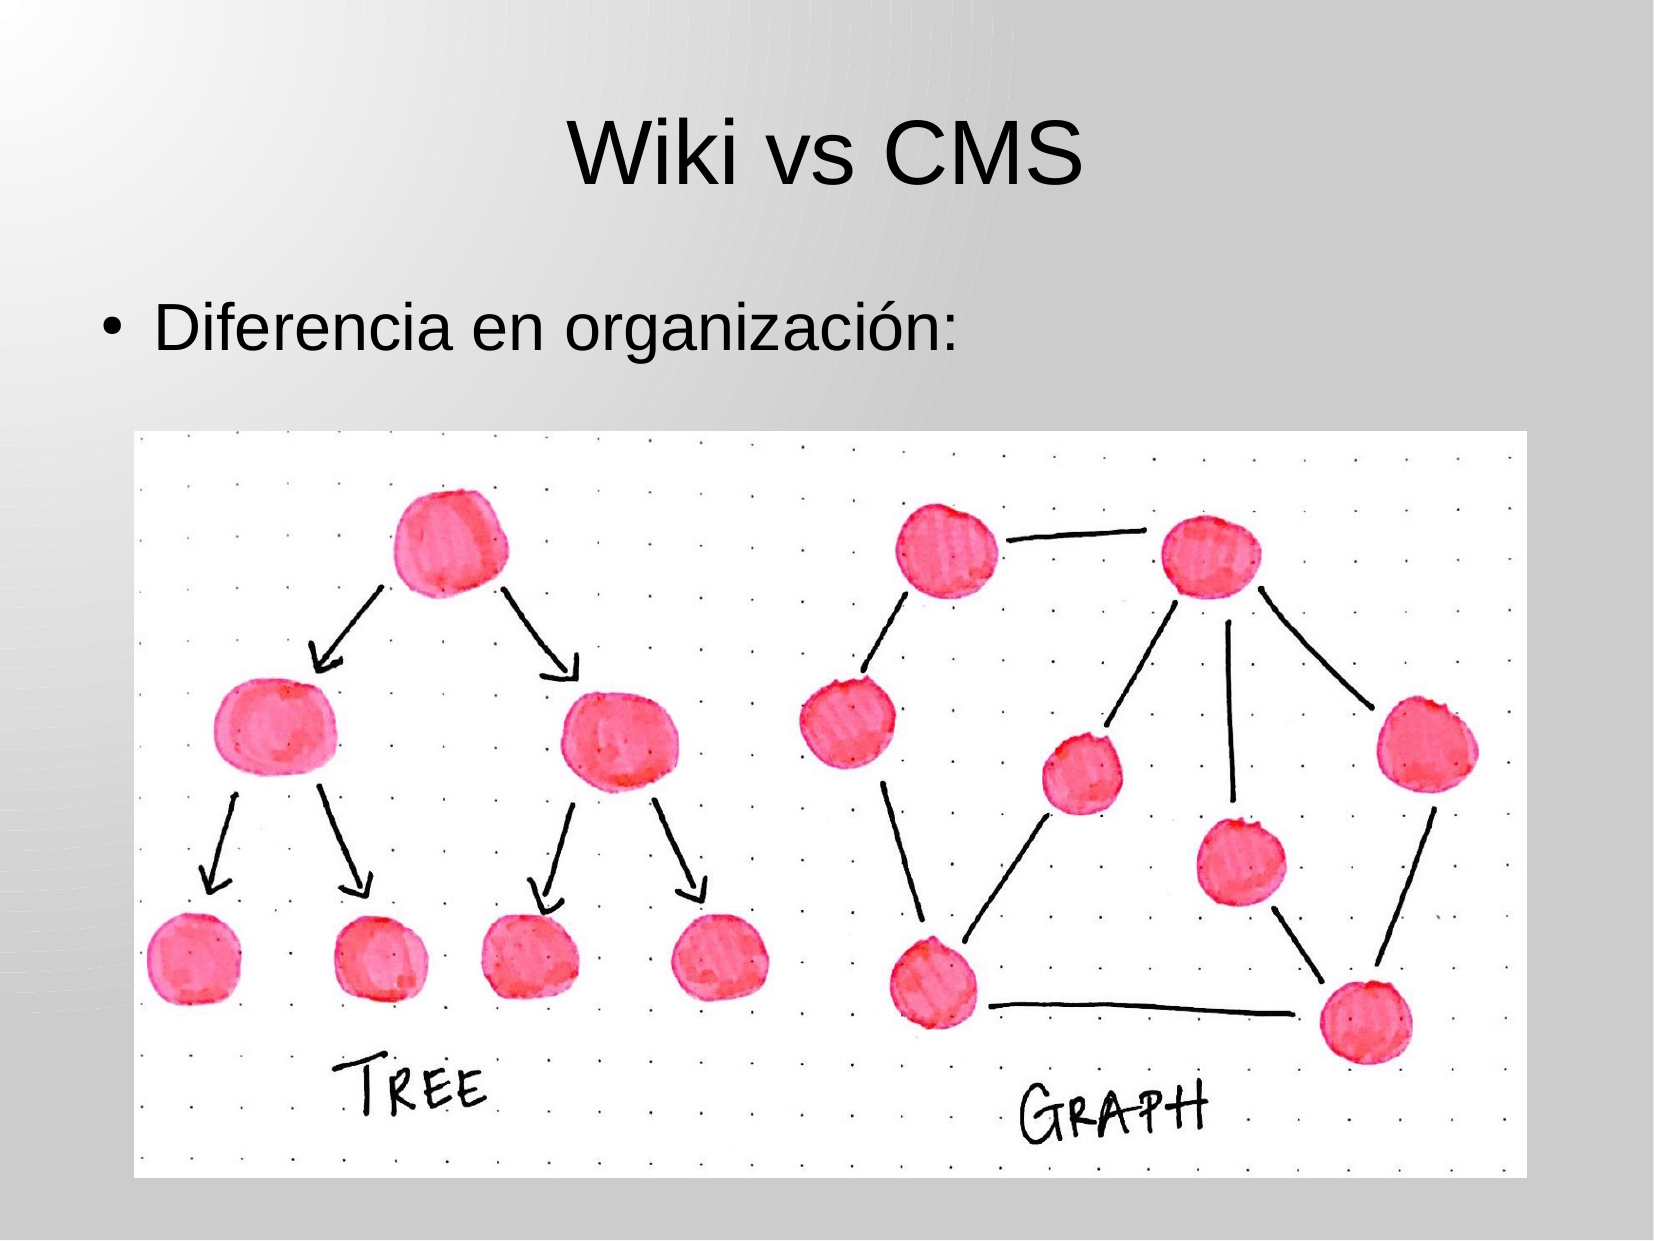

# Wiki vs CMS
Diferencia en organización: